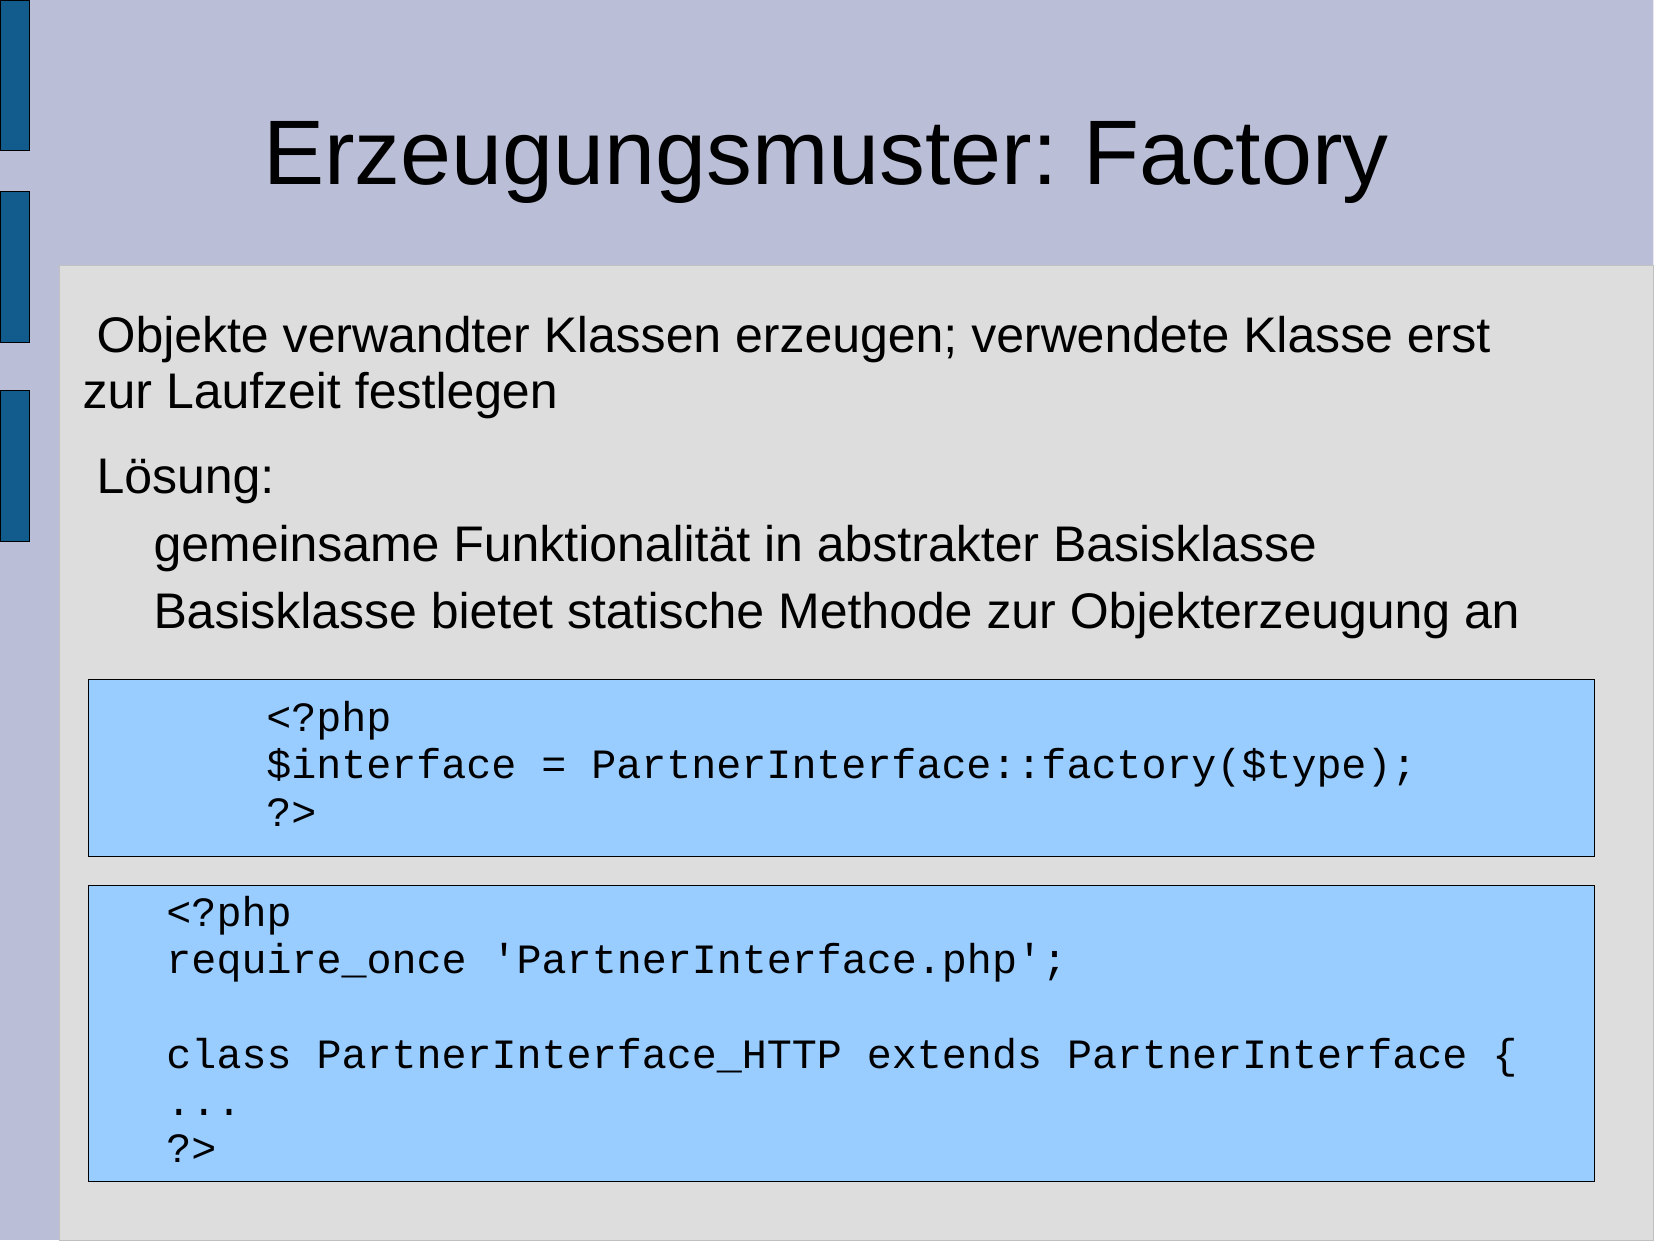

# Erzeugungsmuster: Factory
 Objekte verwandter Klassen erzeugen; verwendete Klasse erst zur Laufzeit festlegen
 Lösung:
gemeinsame Funktionalität in abstrakter Basisklasse
Basisklasse bietet statische Methode zur Objekterzeugung an
<?php
$interface = PartnerInterface::factory($type);
?>
<?php
require_once 'PartnerInterface.php';
class PartnerInterface_HTTP extends PartnerInterface {
...
?>